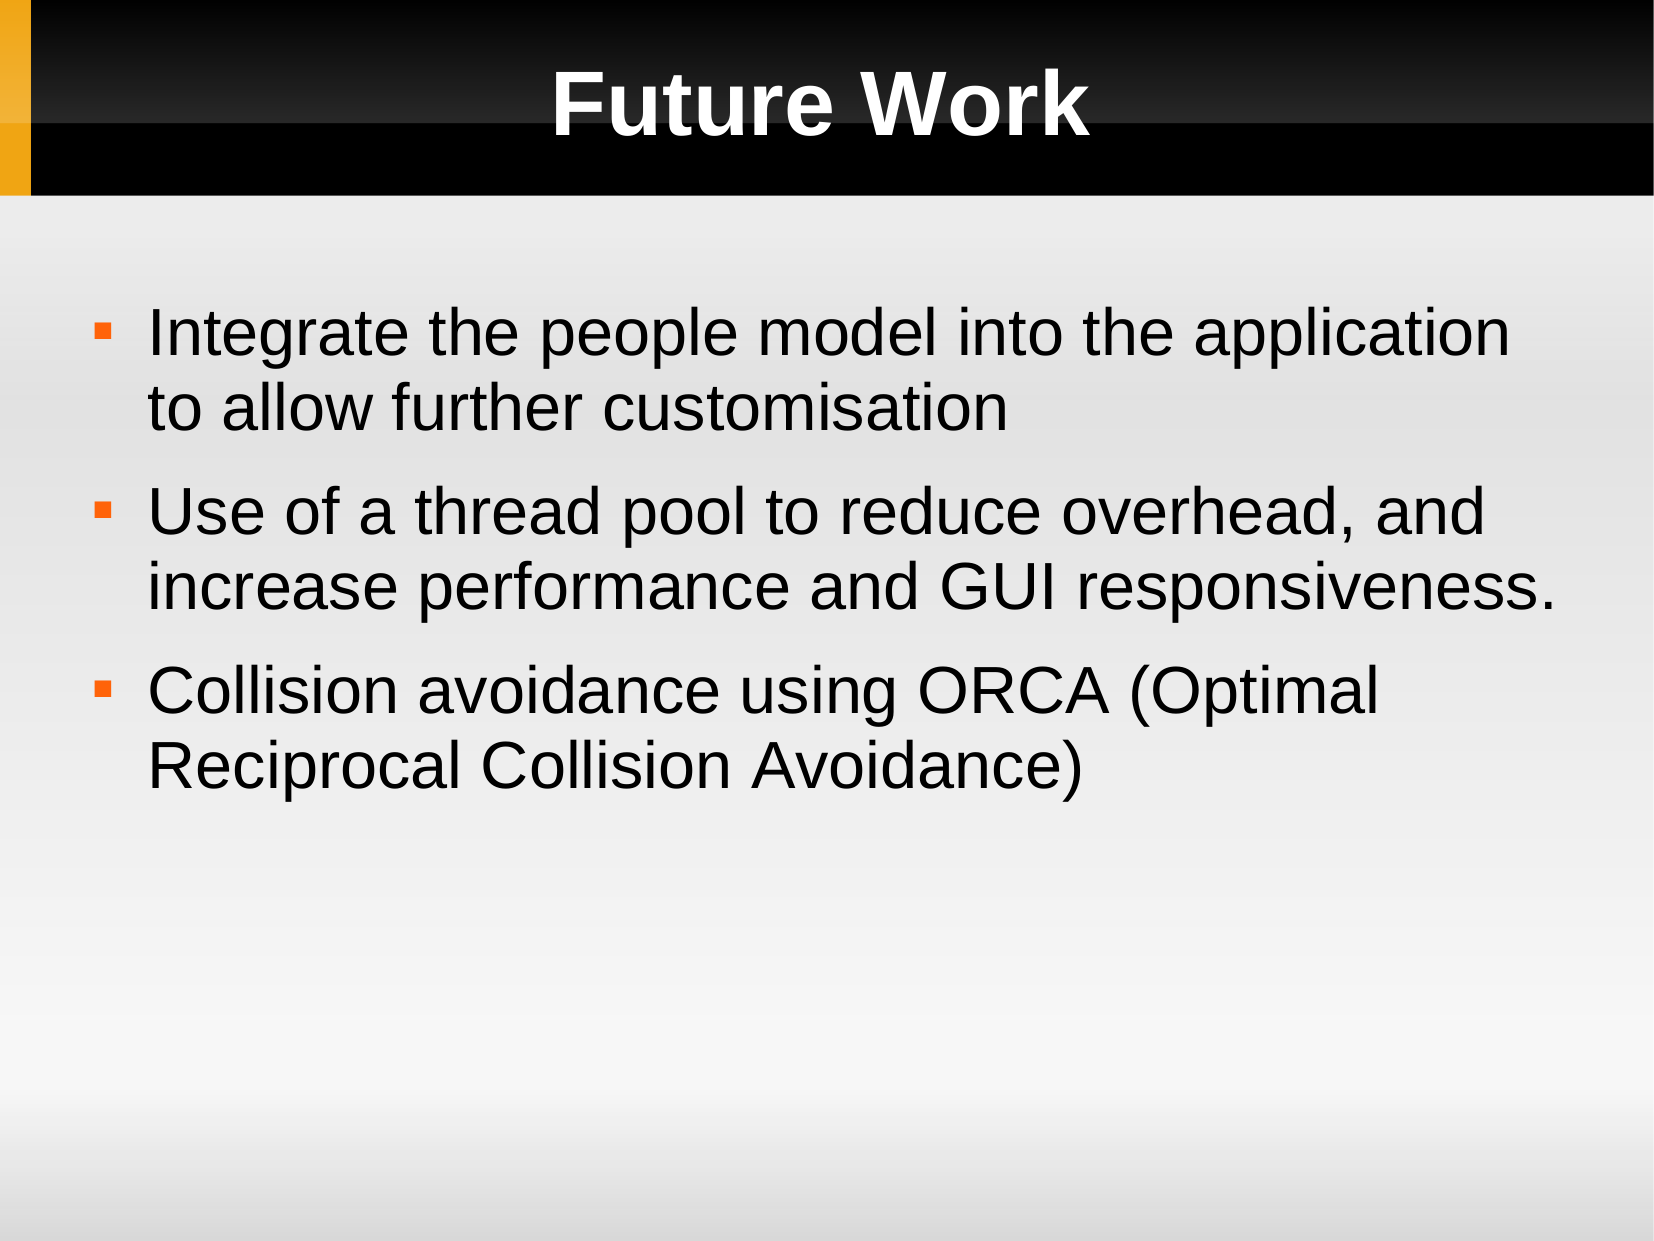

# Future Work
Integrate the people model into the application to allow further customisation
Use of a thread pool to reduce overhead, and increase performance and GUI responsiveness.
Collision avoidance using ORCA (Optimal Reciprocal Collision Avoidance)